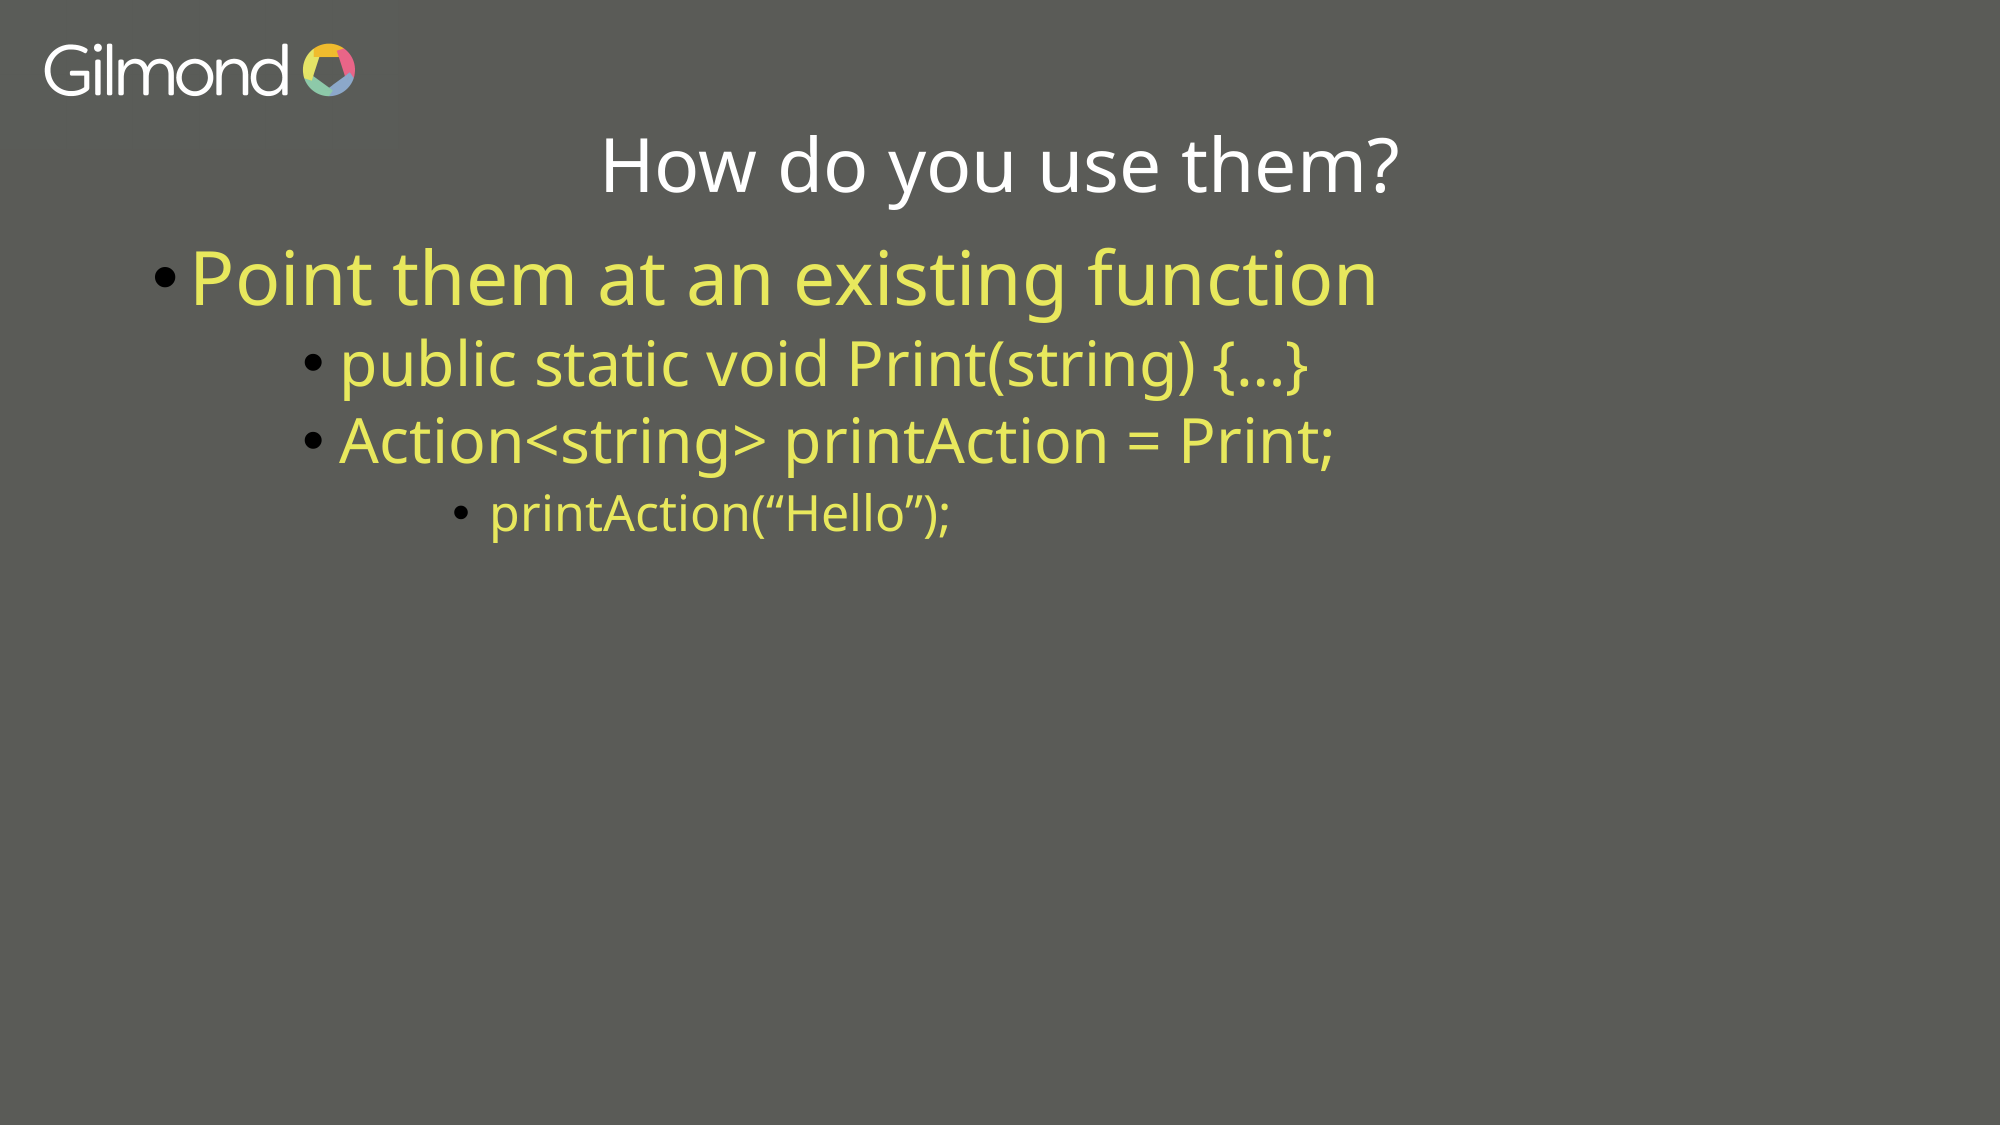

# How do you use them?
Point them at an existing function
public static void Print(string) {…}
Action<string> printAction = Print;
printAction(“Hello”);